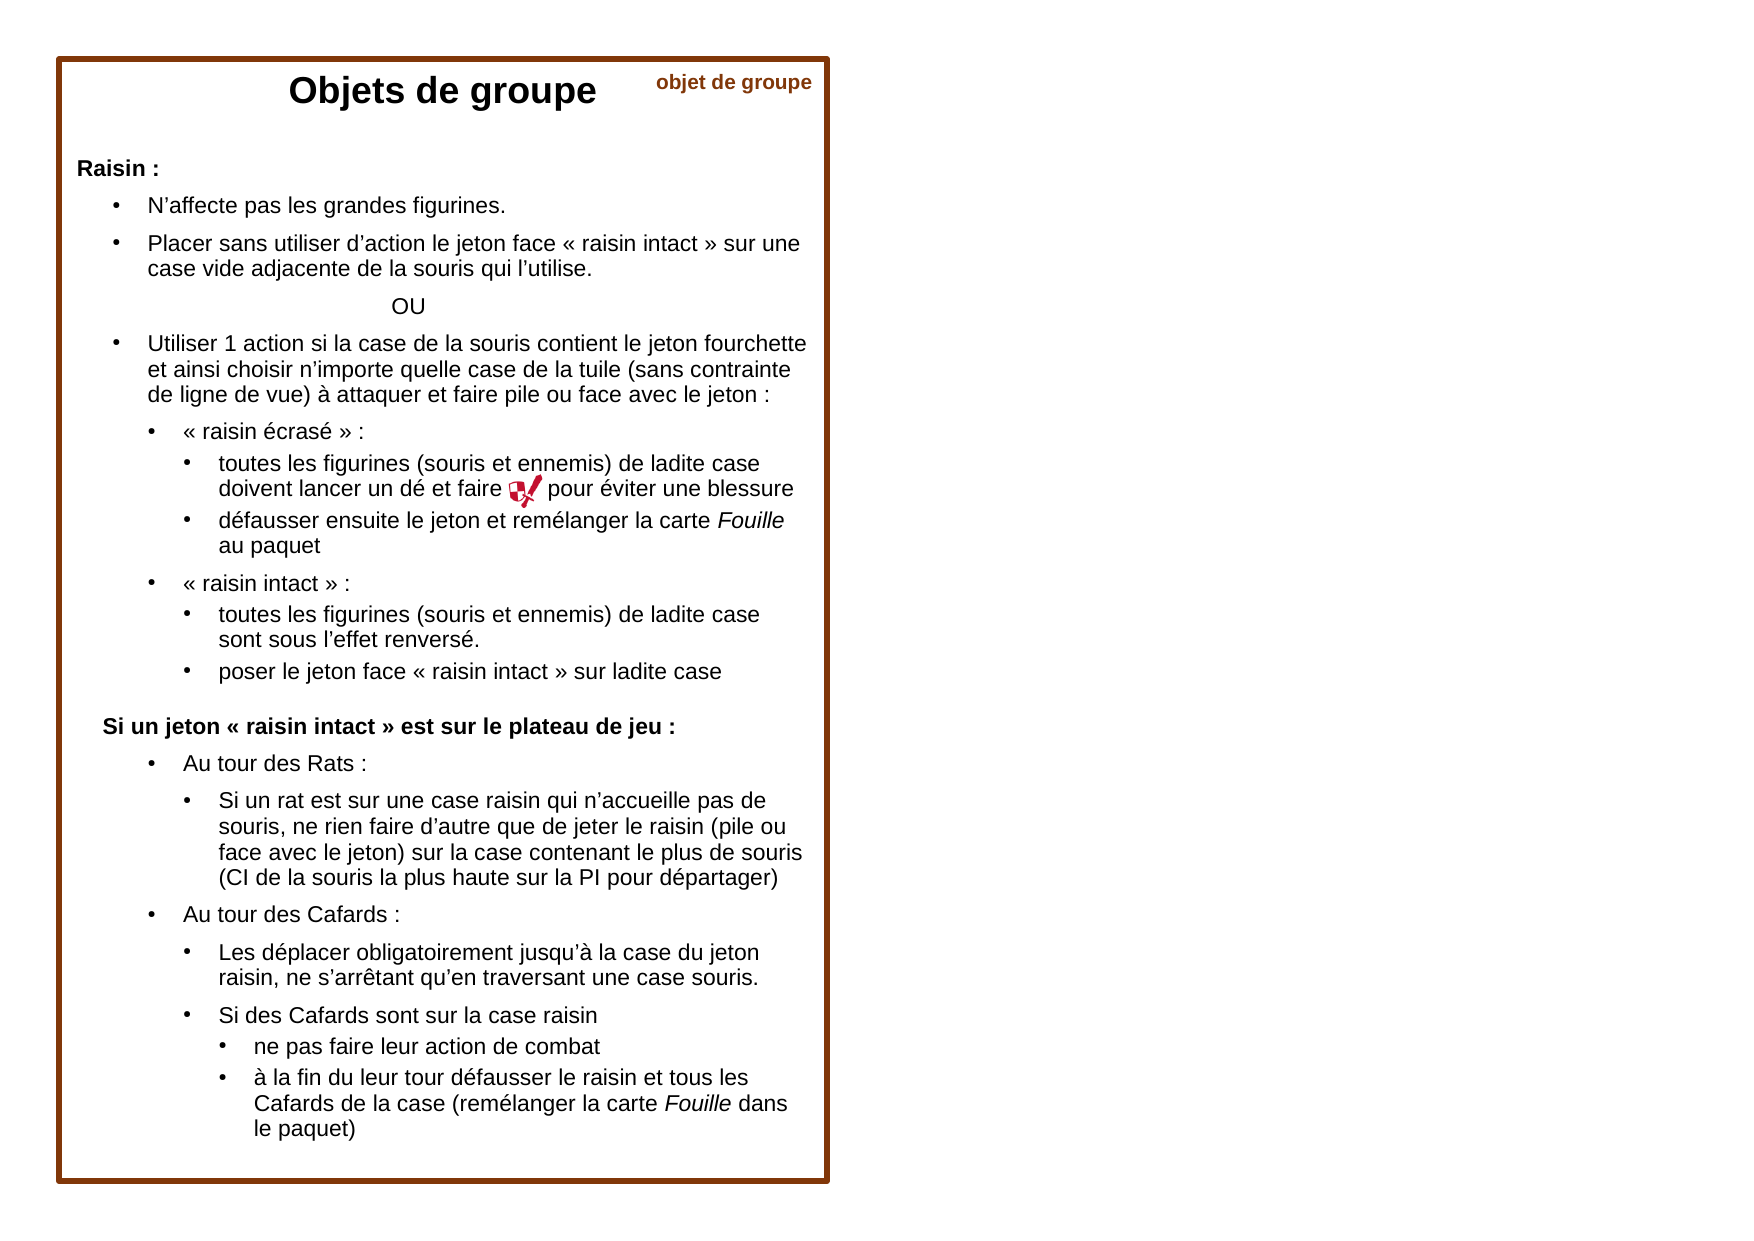

Objets de groupe
Raisin :
N’affecte pas les grandes figurines.
Placer sans utiliser d’action le jeton face « raisin intact » sur une case vide adjacente de la souris qui l’utilise.
				 OU
Utiliser 1 action si la case de la souris contient le jeton fourchette et ainsi choisir n’importe quelle case de la tuile (sans contrainte de ligne de vue) à attaquer et faire pile ou face avec le jeton :
« raisin écrasé » :
toutes les figurines (souris et ennemis) de ladite case doivent lancer un dé et faire pour éviter une blessure
défausser ensuite le jeton et remélanger la carte Fouille au paquet
« raisin intact » :
toutes les figurines (souris et ennemis) de ladite case sont sous l’effet renversé.
poser le jeton face « raisin intact » sur ladite case
 Si un jeton « raisin intact » est sur le plateau de jeu :
Au tour des Rats :
Si un rat est sur une case raisin qui n’accueille pas de souris, ne rien faire d’autre que de jeter le raisin (pile ou face avec le jeton) sur la case contenant le plus de souris (CI de la souris la plus haute sur la PI pour départager)
Au tour des Cafards :
Les déplacer obligatoirement jusqu’à la case du jeton raisin, ne s’arrêtant qu’en traversant une case souris.
Si des Cafards sont sur la case raisin
ne pas faire leur action de combat
à la fin du leur tour défausser le raisin et tous les Cafards de la case (remélanger la carte Fouille dans le paquet)
objet de groupe